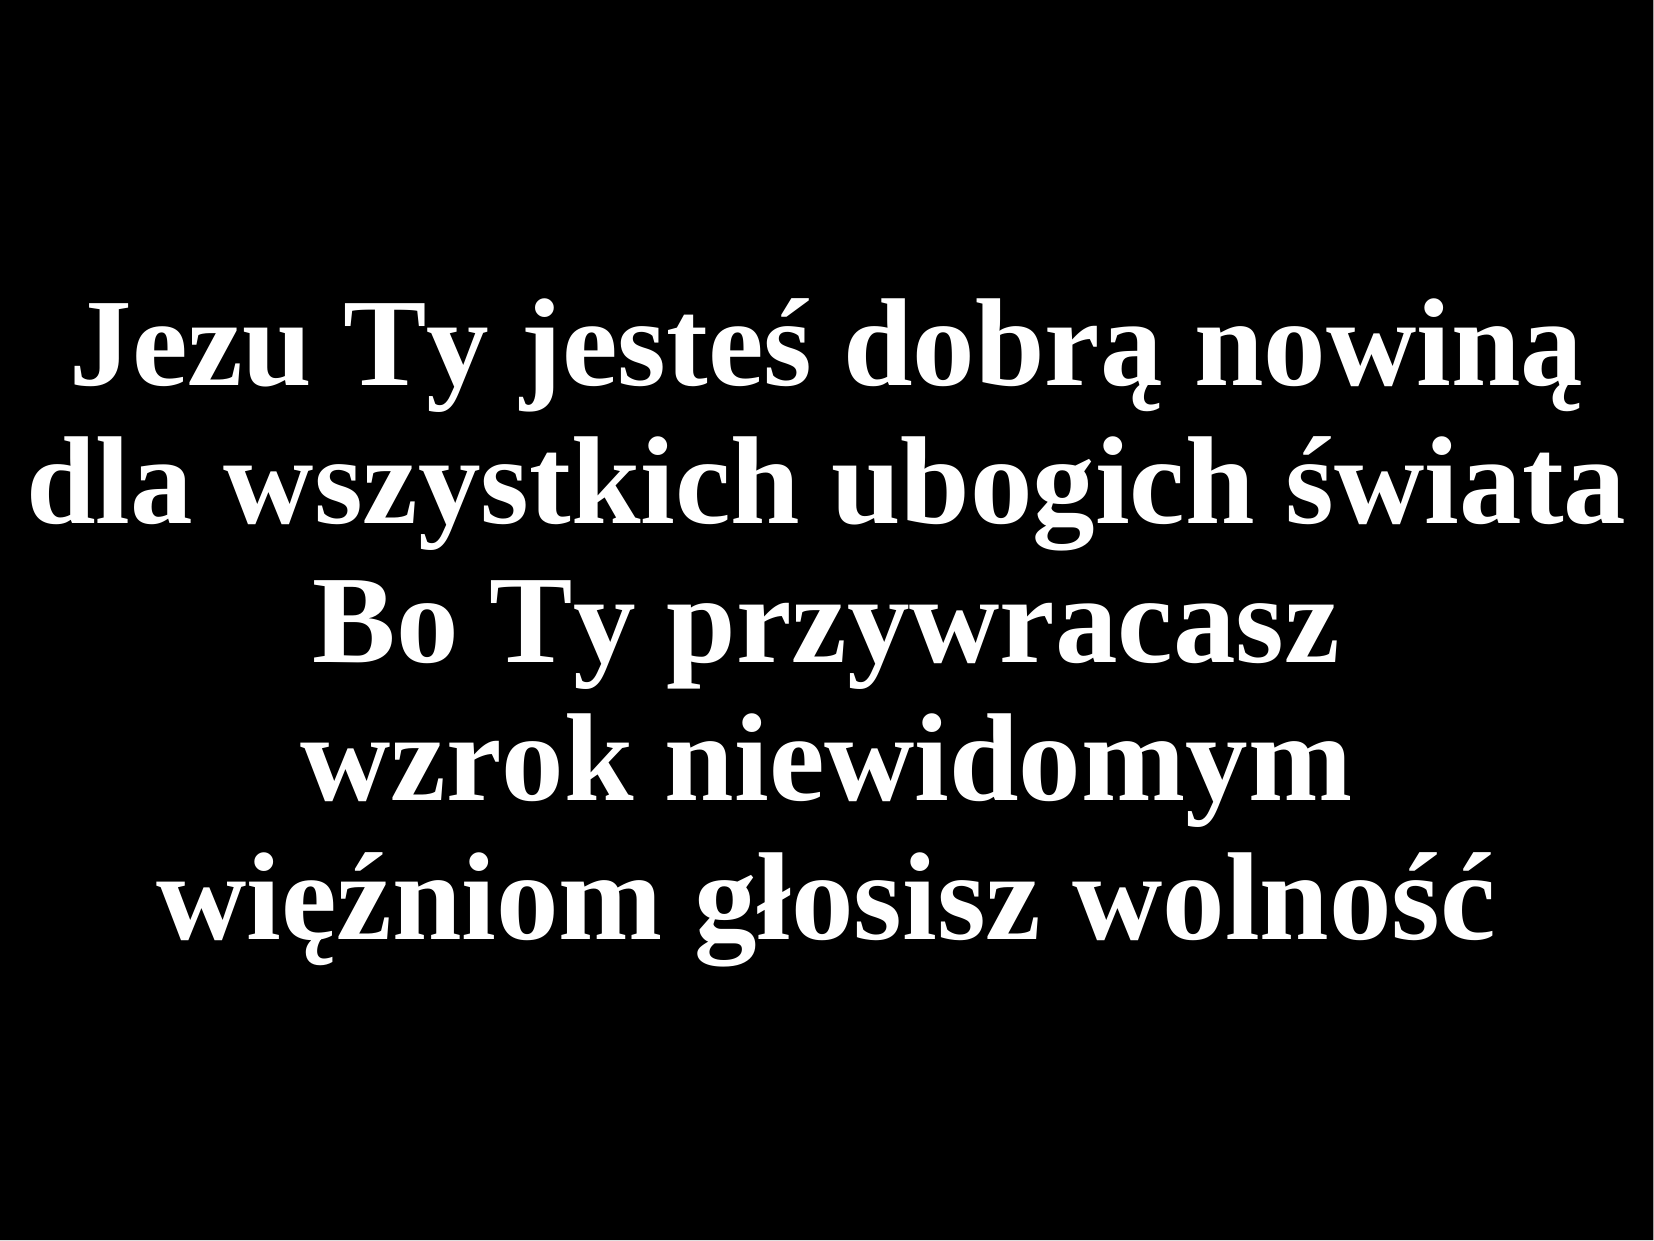

# Jezu Ty jesteś dobrą nowiną dla wszystkich ubogich świata Bo Ty przywracasz wzrok niewidomym więźniom głosisz wolność